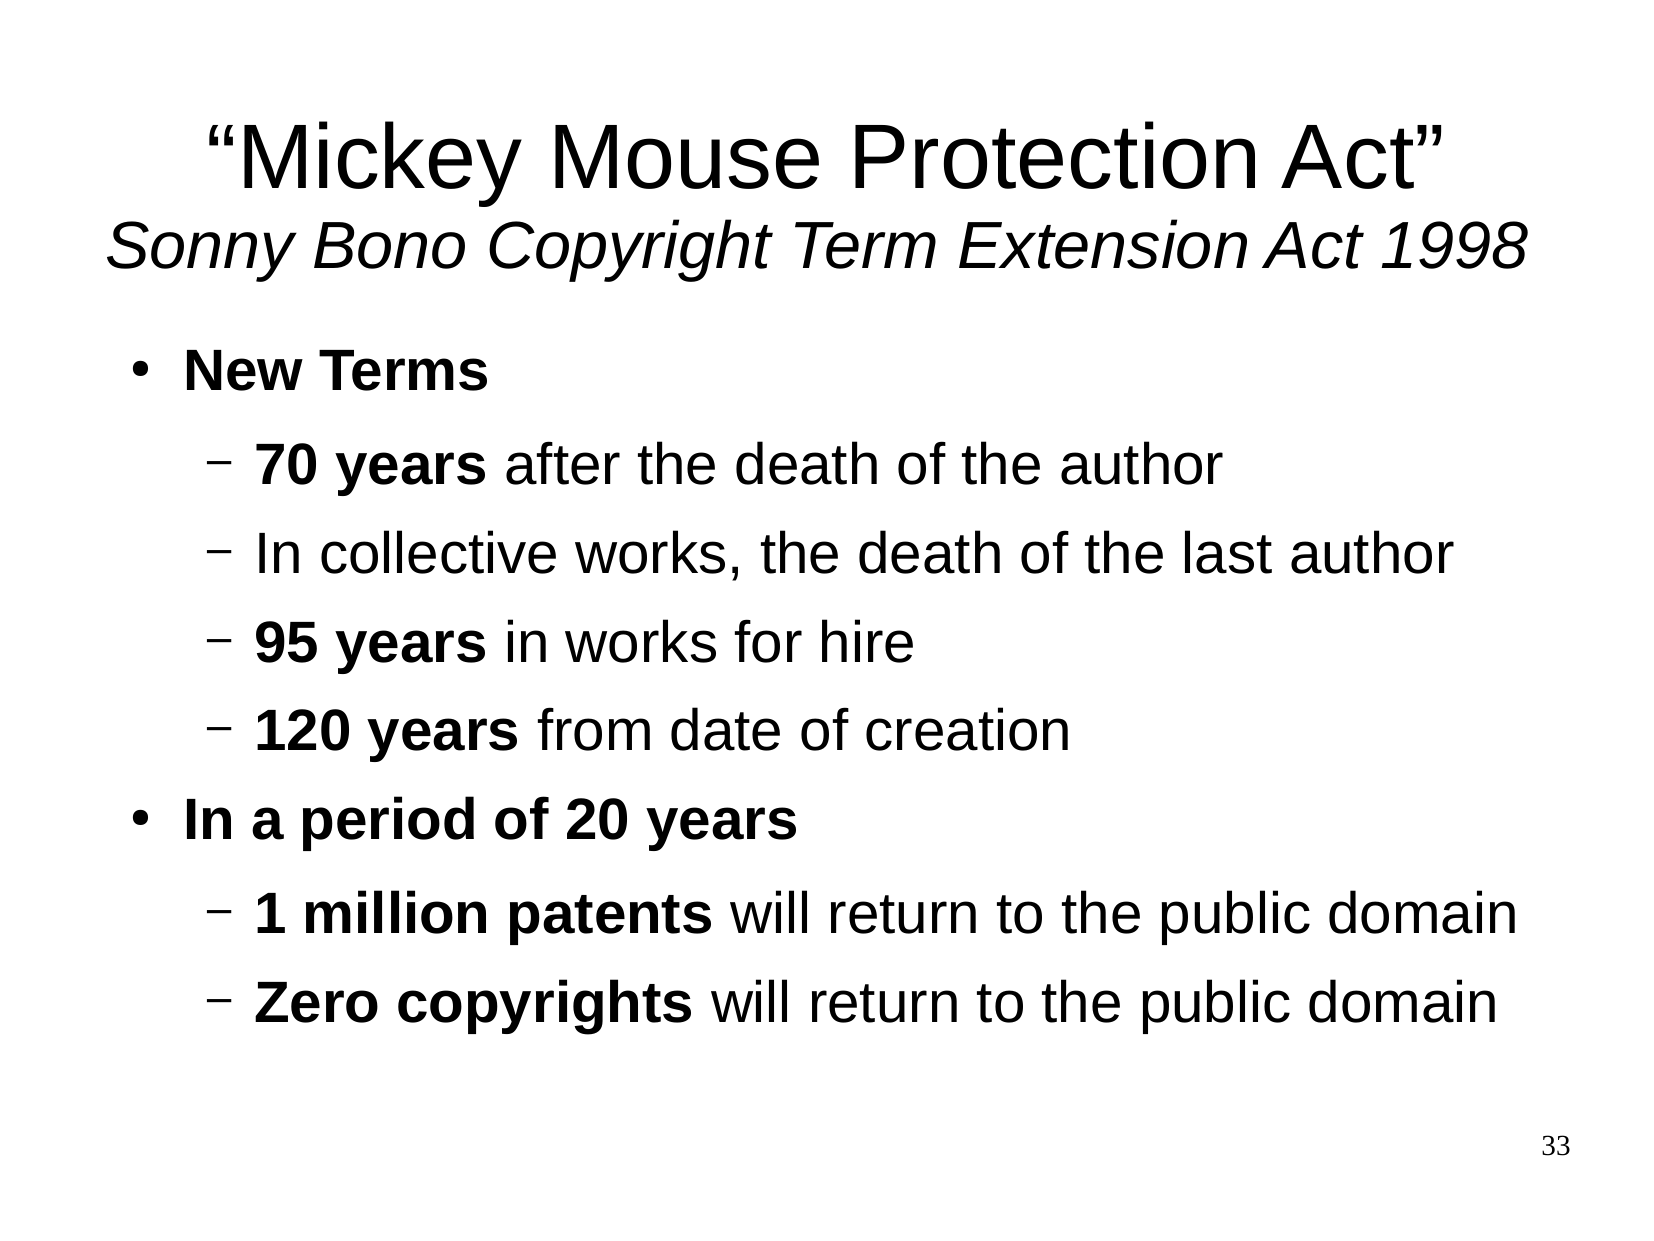

# “Mickey Mouse Protection Act” Sonny Bono Copyright Term Extension Act 1998
New Terms
70 years after the death of the author
In collective works, the death of the last author
95 years in works for hire
120 years from date of creation
In a period of 20 years
1 million patents will return to the public domain
Zero copyrights will return to the public domain
33